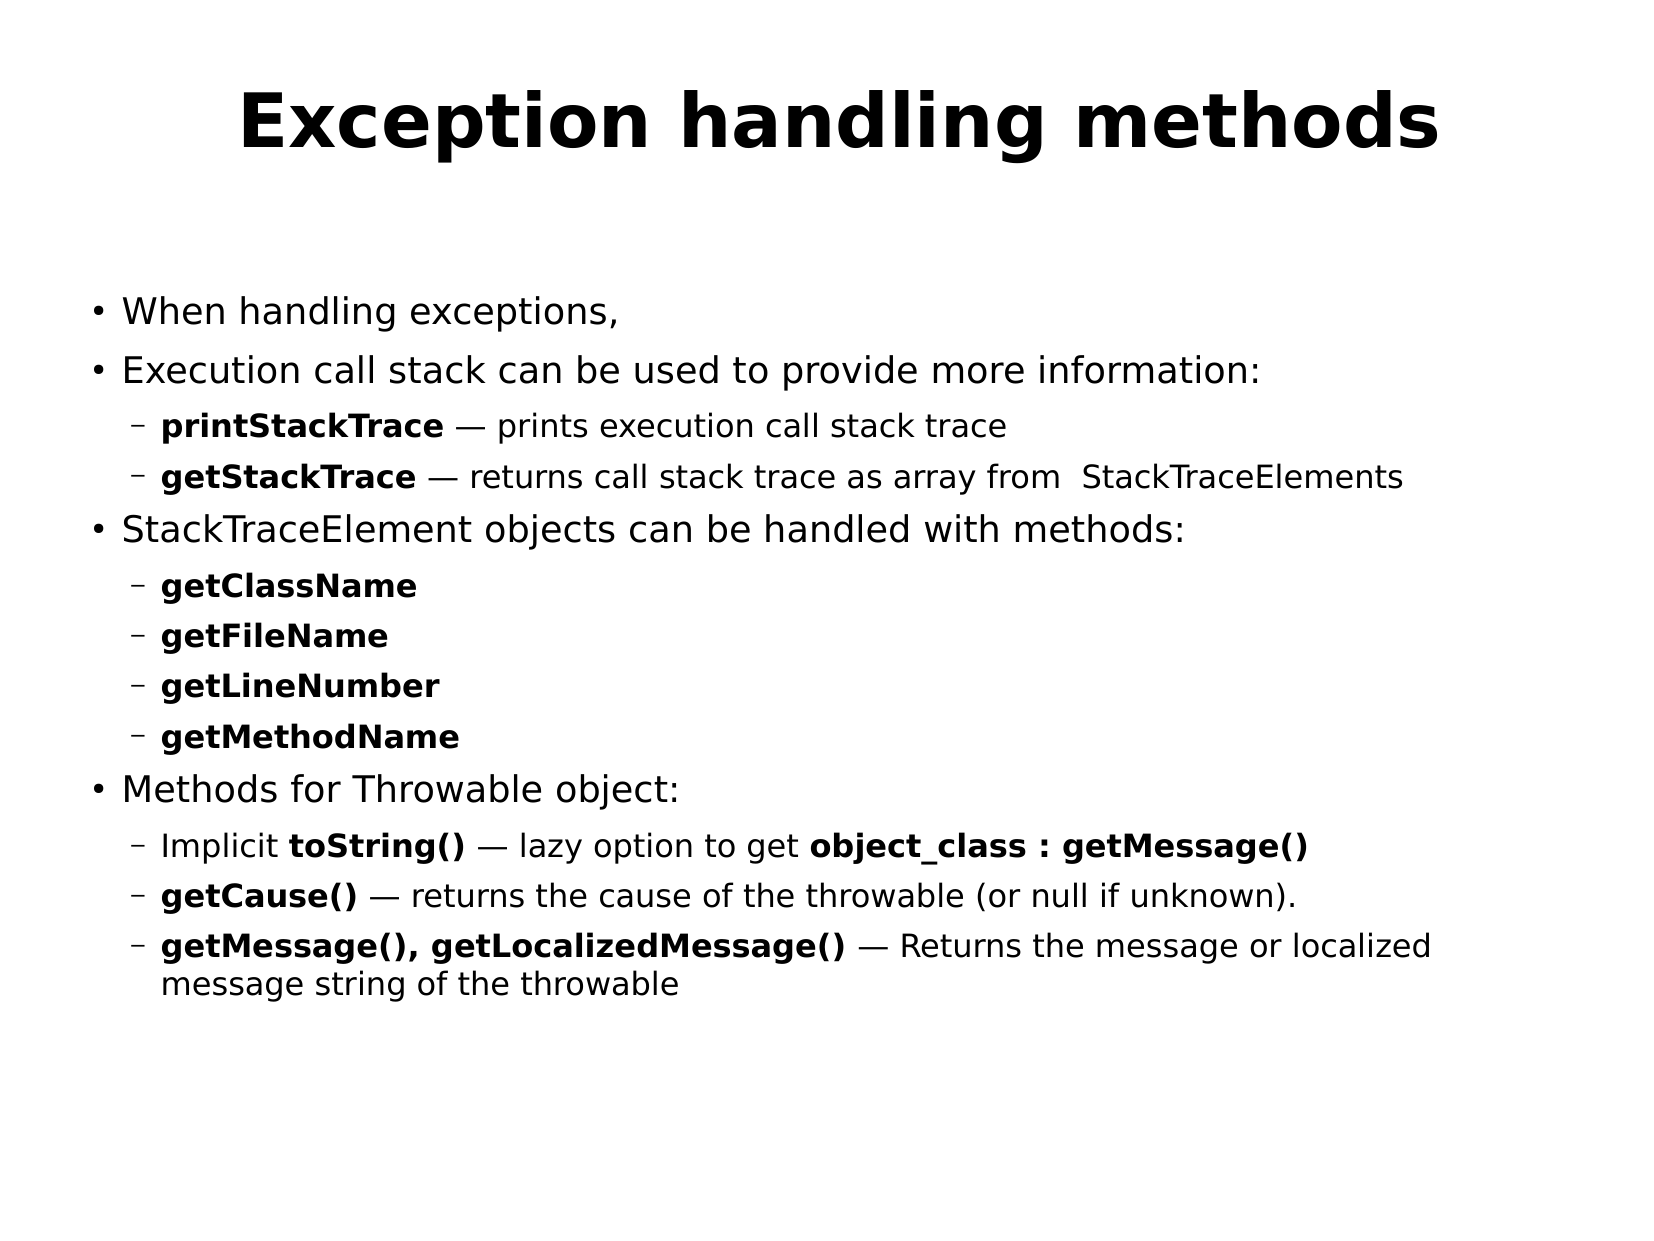

# Exception handling methods
When handling exceptions,
Execution call stack can be used to provide more information:
printStackTrace — prints execution call stack trace
getStackTrace — returns call stack trace as array from StackTraceElements
StackTraceElement objects can be handled with methods:
getClassName
getFileName
getLineNumber
getMethodName
Methods for Throwable object:
Implicit toString() — lazy option to get object_class : getMessage()
getCause() — returns the cause of the throwable (or null if unknown).
getMessage(), getLocalizedMessage() — Returns the message or localized message string of the throwable